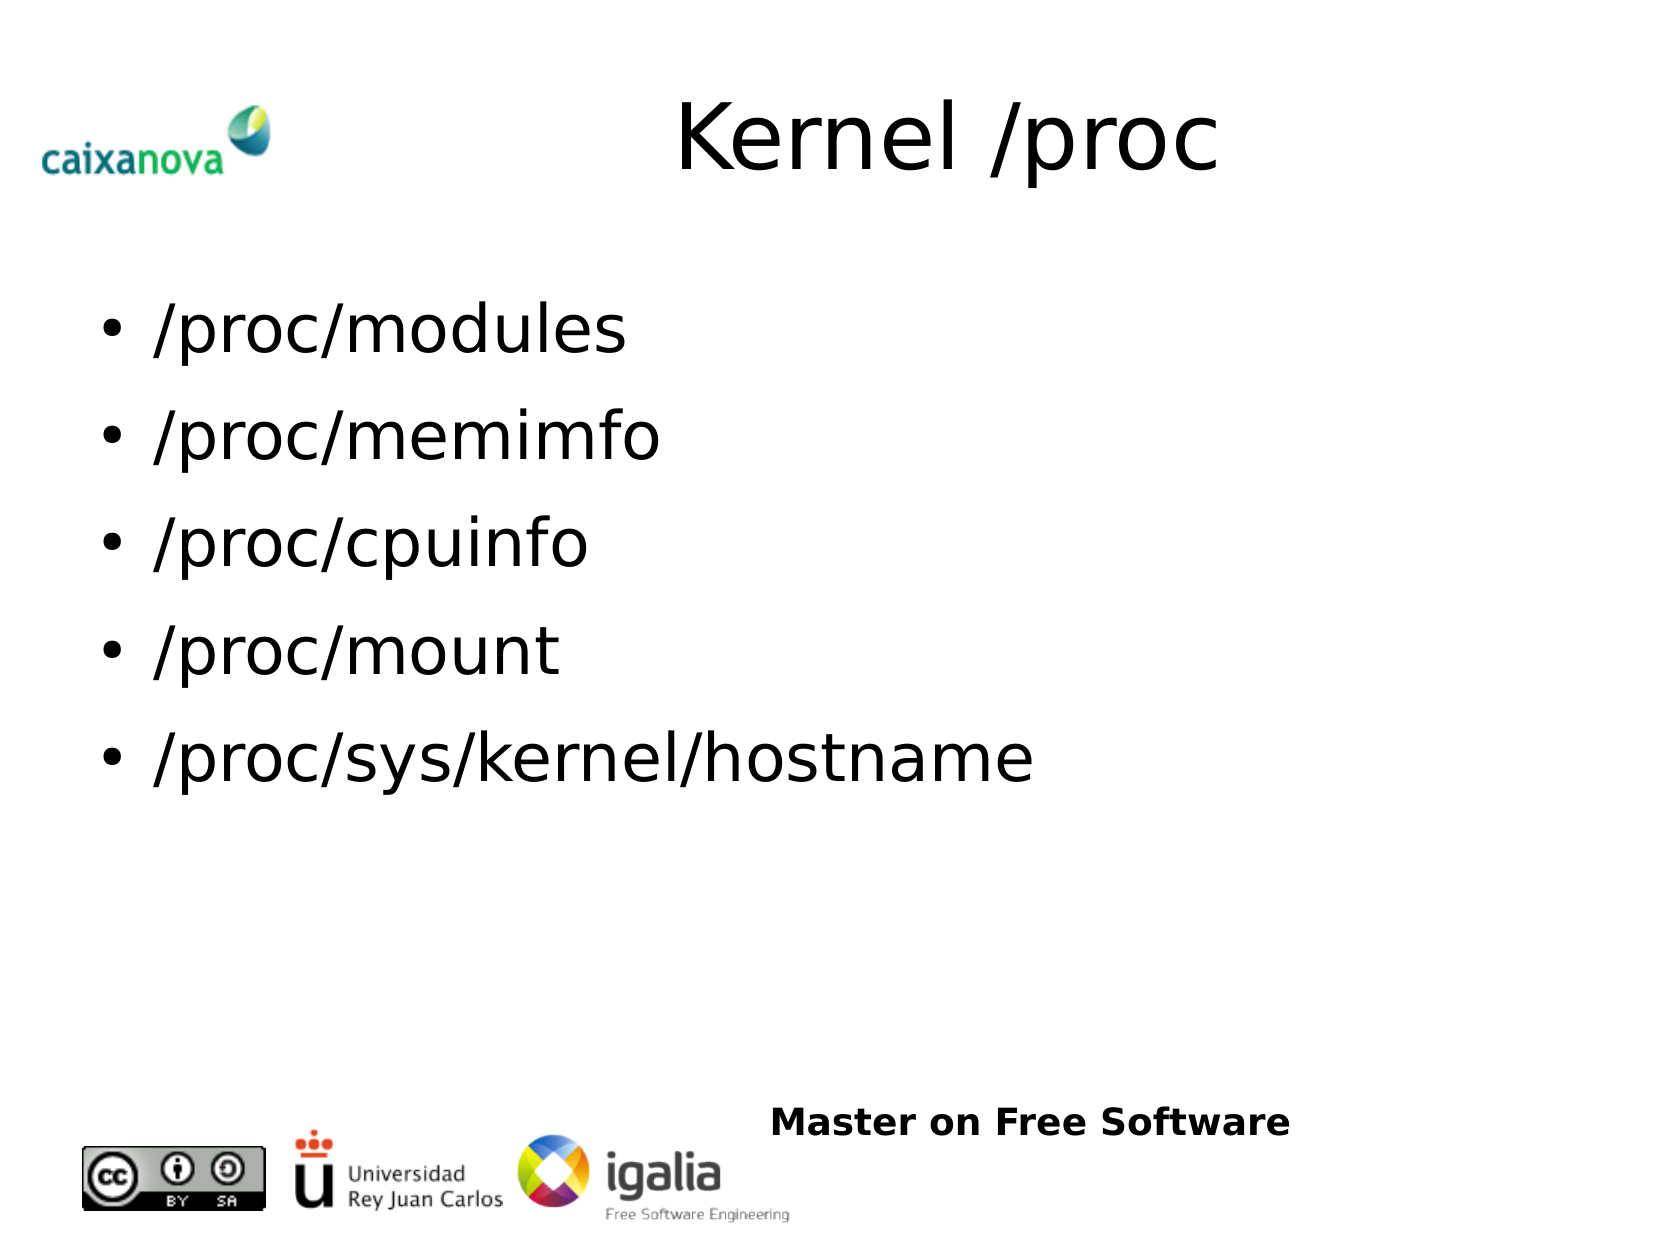

# Kernel /proc
/proc/modules
/proc/memimfo
/proc/cpuinfo
/proc/mount
/proc/sys/kernel/hostname